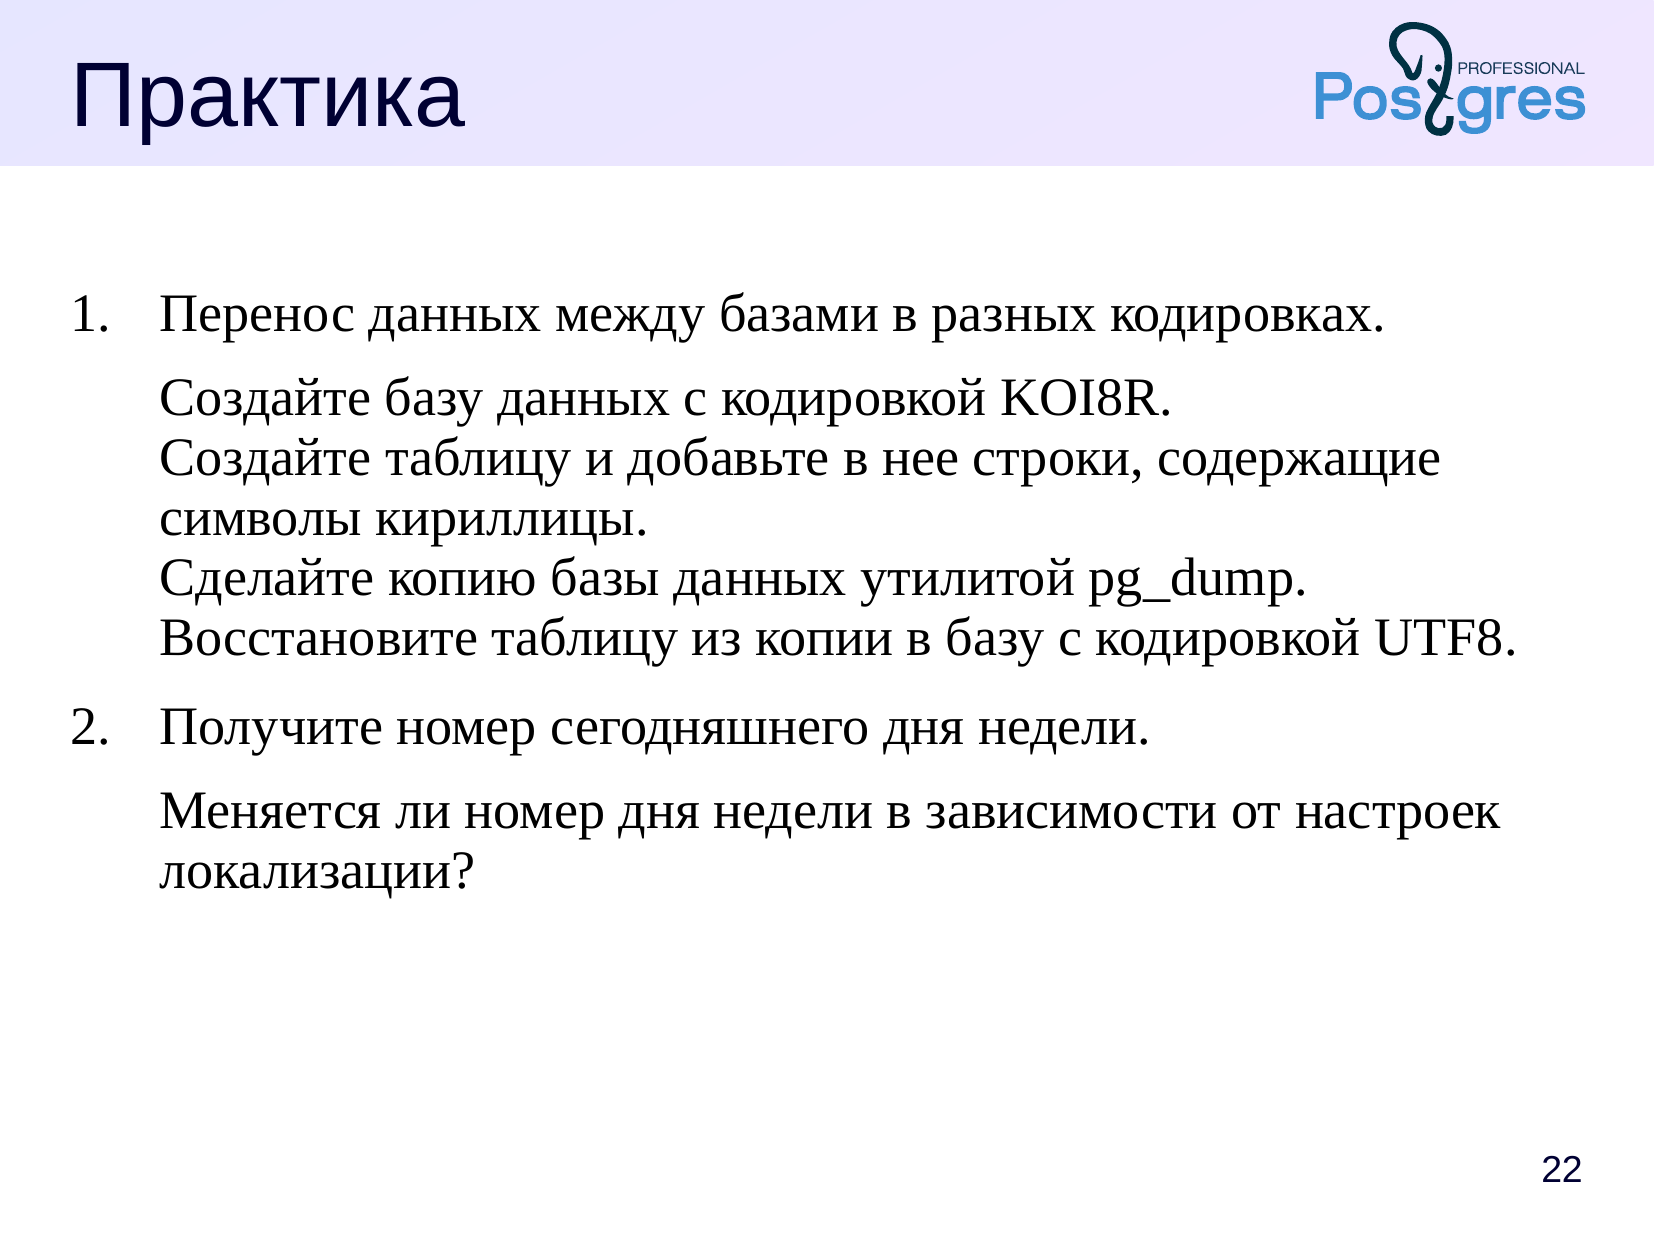

# Практика
Перенос данных между базами в разных кодировках.
Создайте базу данных с кодировкой KOI8R.
Создайте таблицу и добавьте в нее строки, содержащие
символы кириллицы.
Сделайте копию базы данных утилитой pg_dump.
Восстановите таблицу из копии в базу с кодировкой UTF8.
Получите номер сегодняшнего дня недели.
Меняется ли номер дня недели в зависимости от настроек локализации?